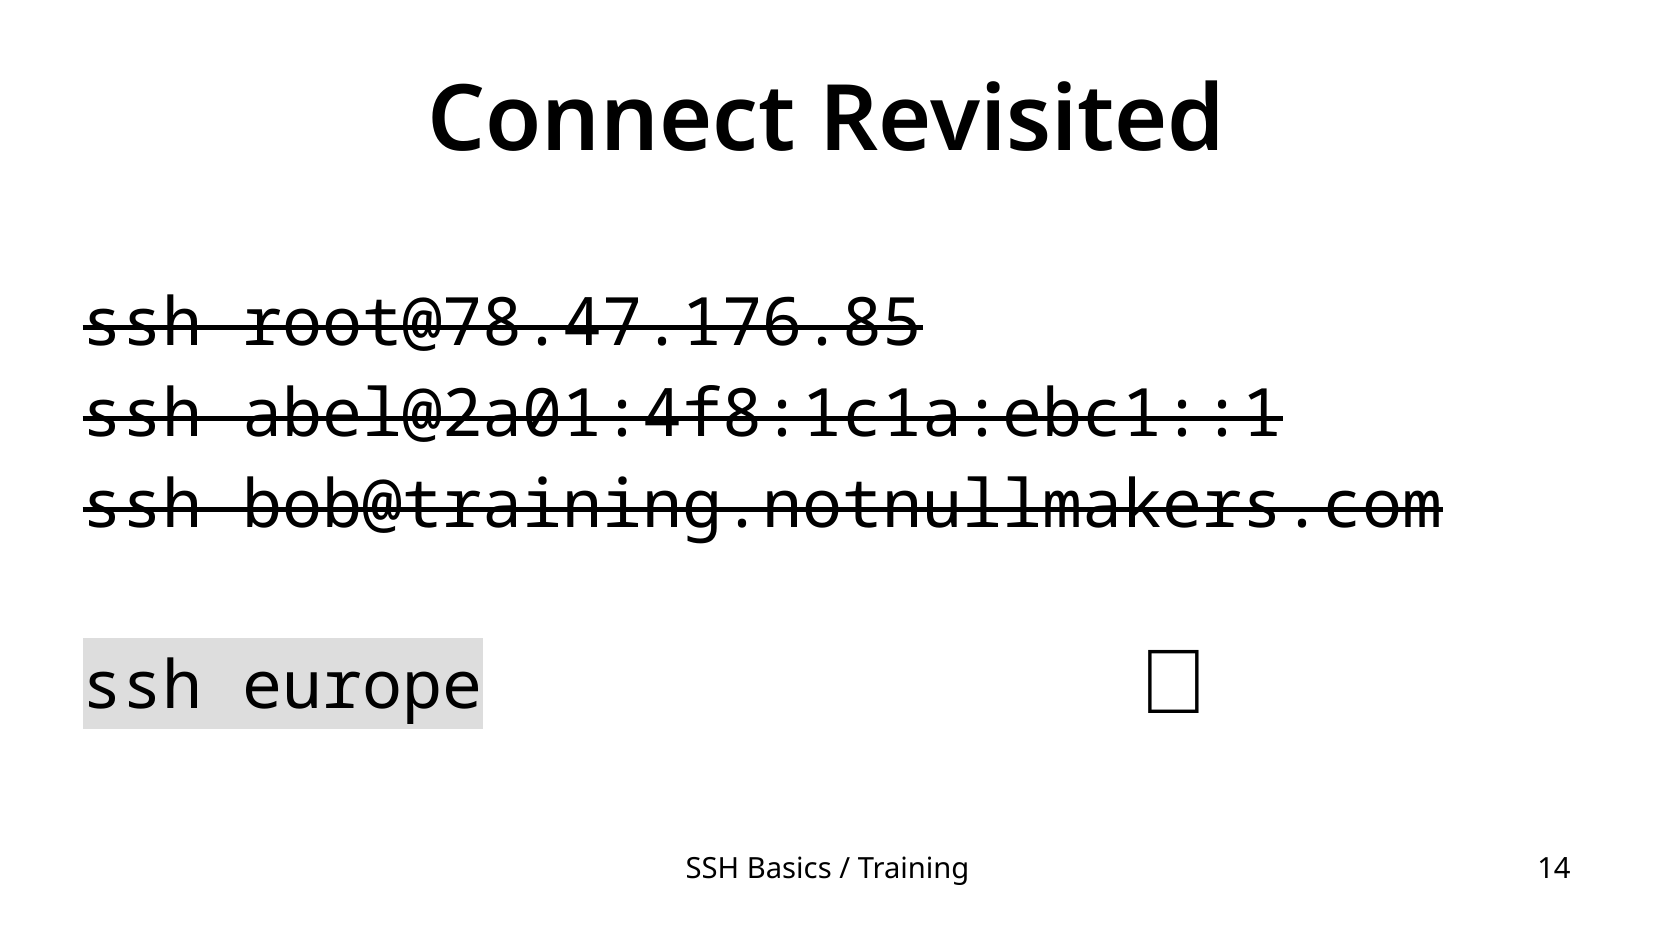

# Connect Revisited
ssh root@78.47.176.85
ssh abel@2a01:4f8:1c1a:ebc1::1
ssh bob@training.notnullmakers.com
ssh europe
🤯
SSH Basics / Training
14